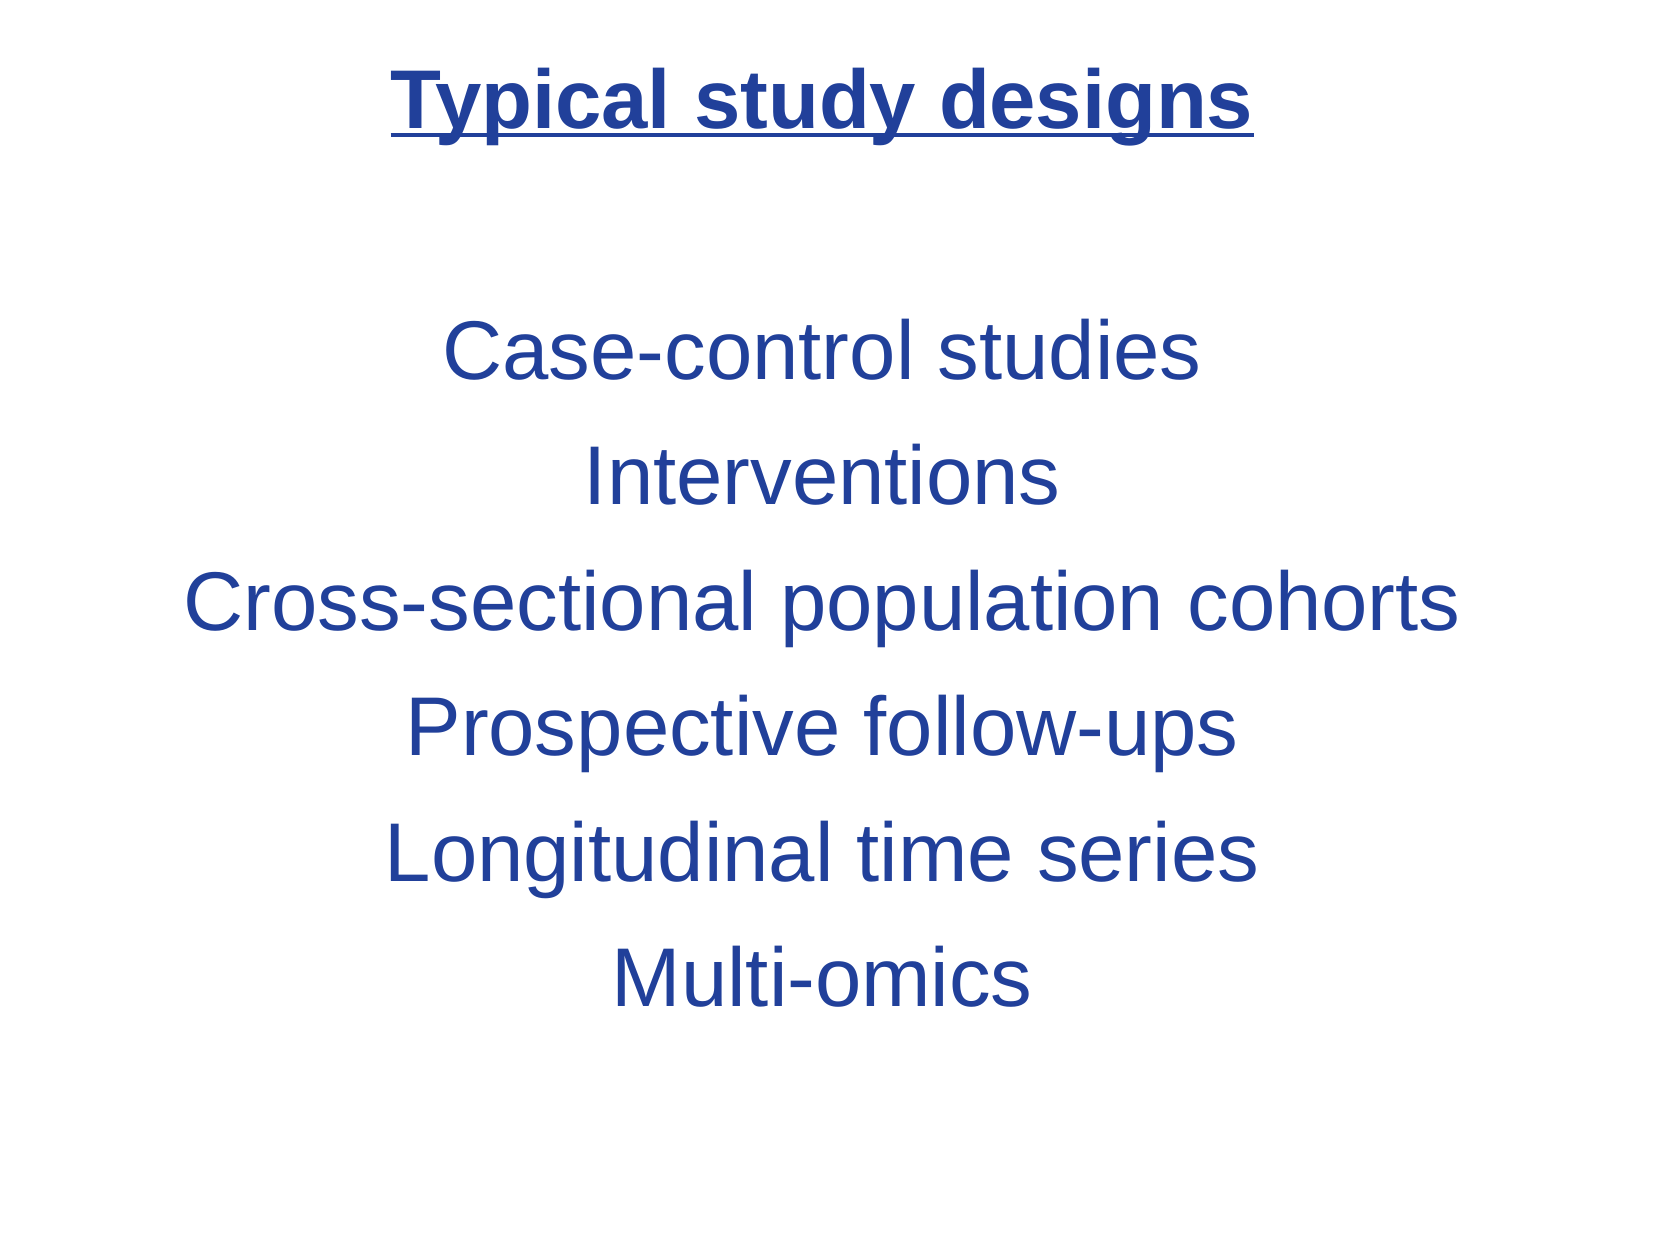

# Typical study designs
Case-control studies
Interventions
Cross-sectional population cohorts
Prospective follow-ups
Longitudinal time series
Multi-omics